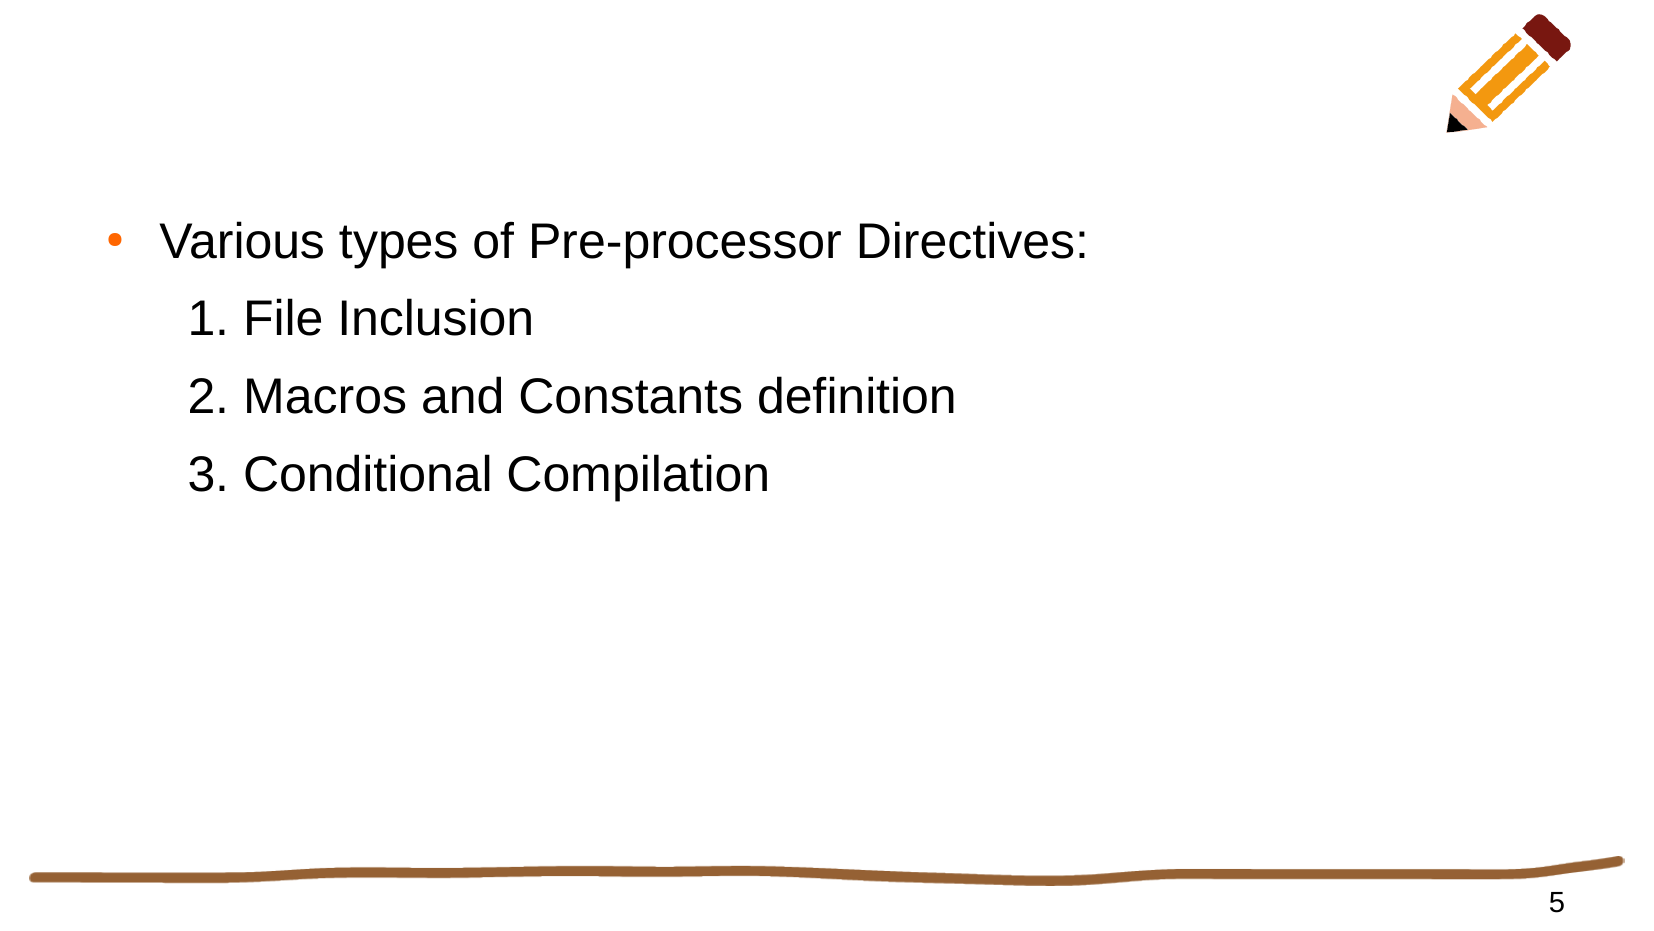

# Various types of Pre-processor Directives:
 1. File Inclusion
 2. Macros and Constants definition
 3. Conditional Compilation
5